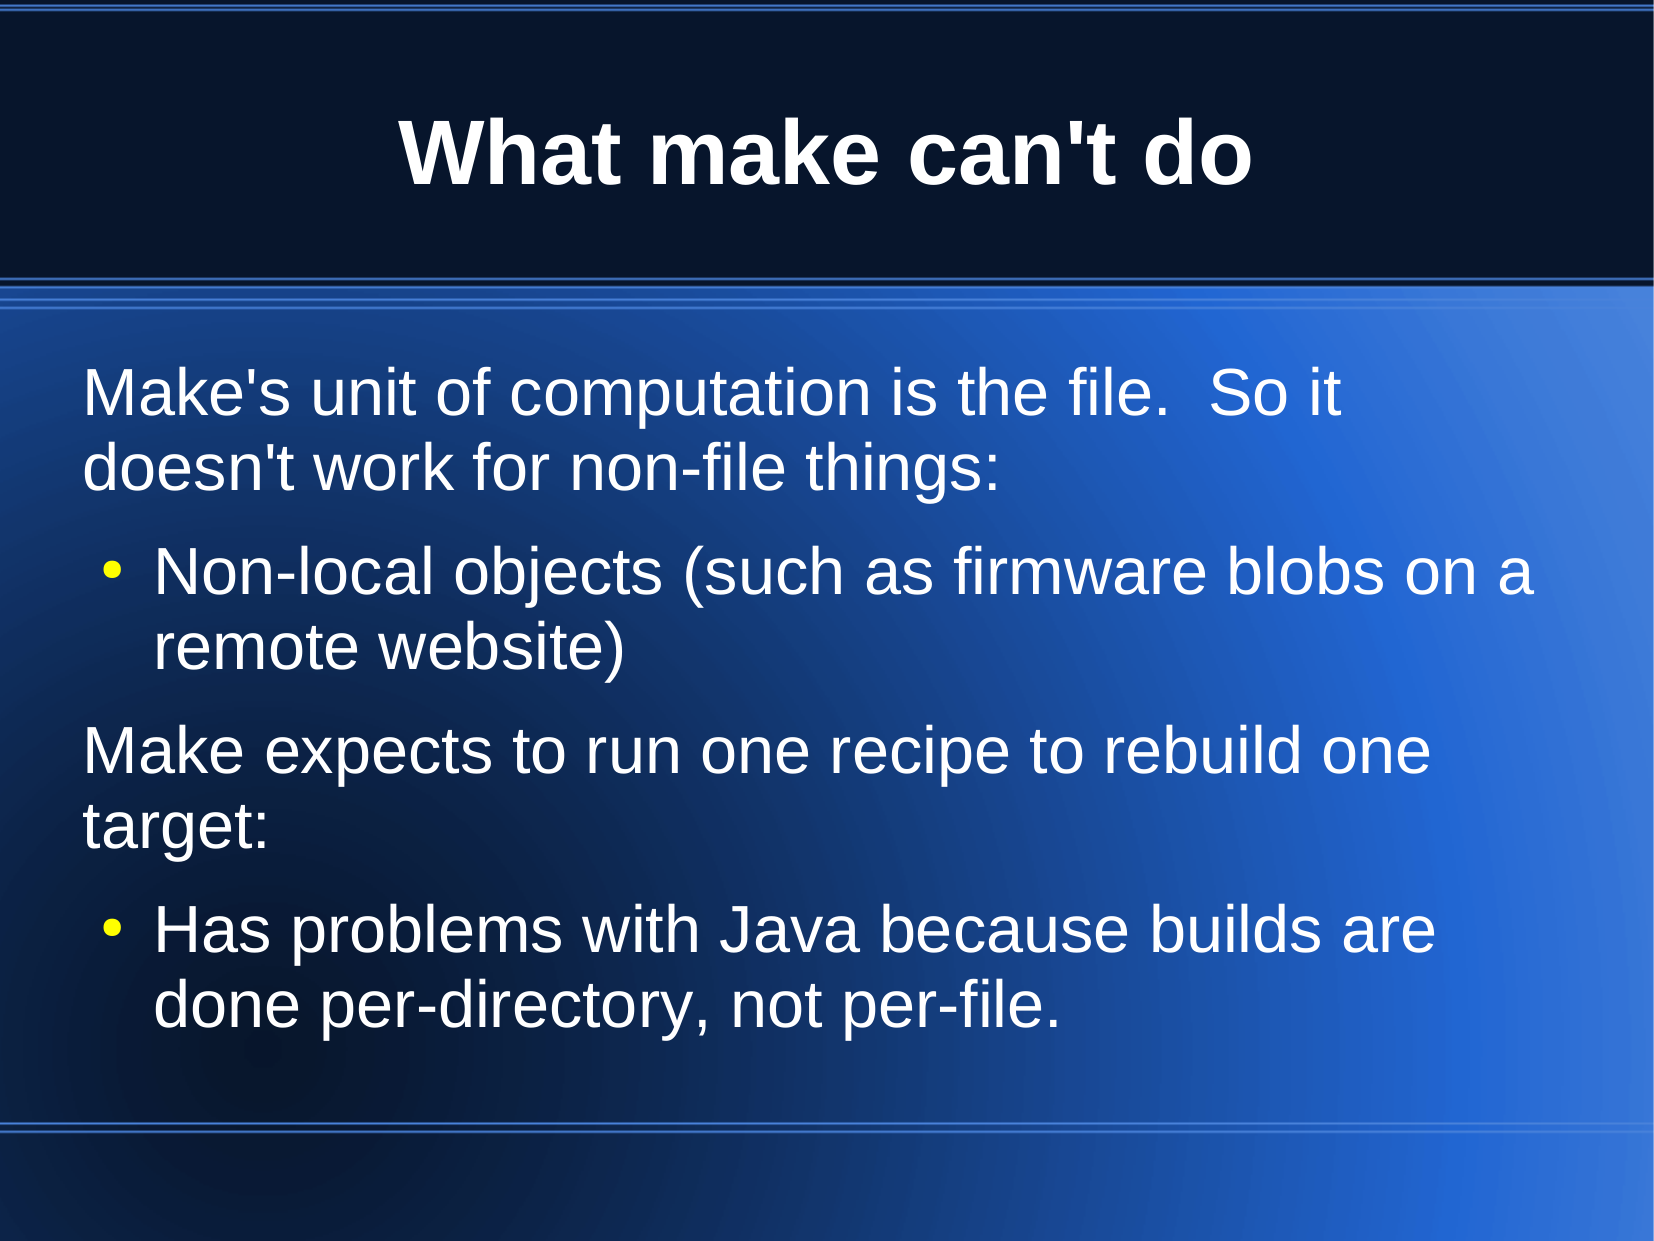

# What make can't do
Make's unit of computation is the file. So it doesn't work for non-file things:
Non-local objects (such as firmware blobs on a remote website)
Make expects to run one recipe to rebuild one target:
Has problems with Java because builds are done per-directory, not per-file.